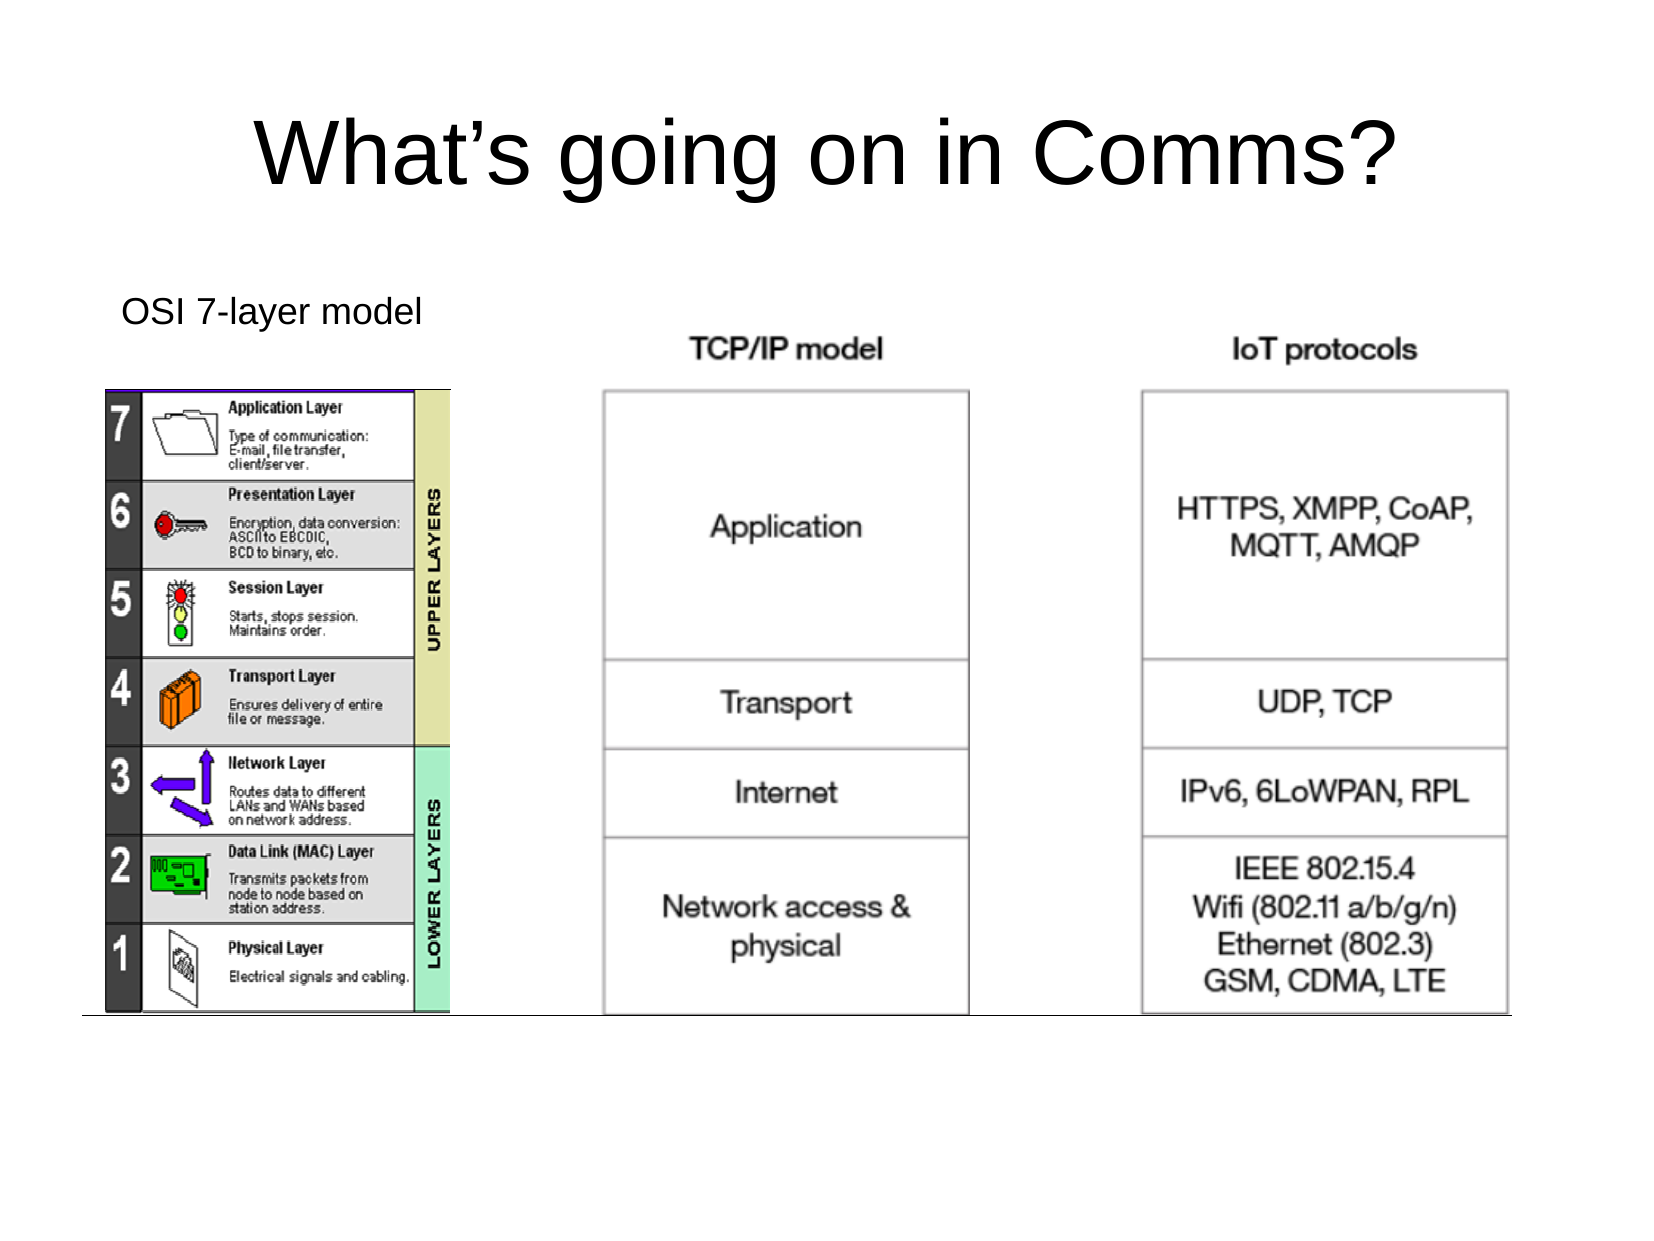

# What’s going on in Comms?
OSI 7-layer model